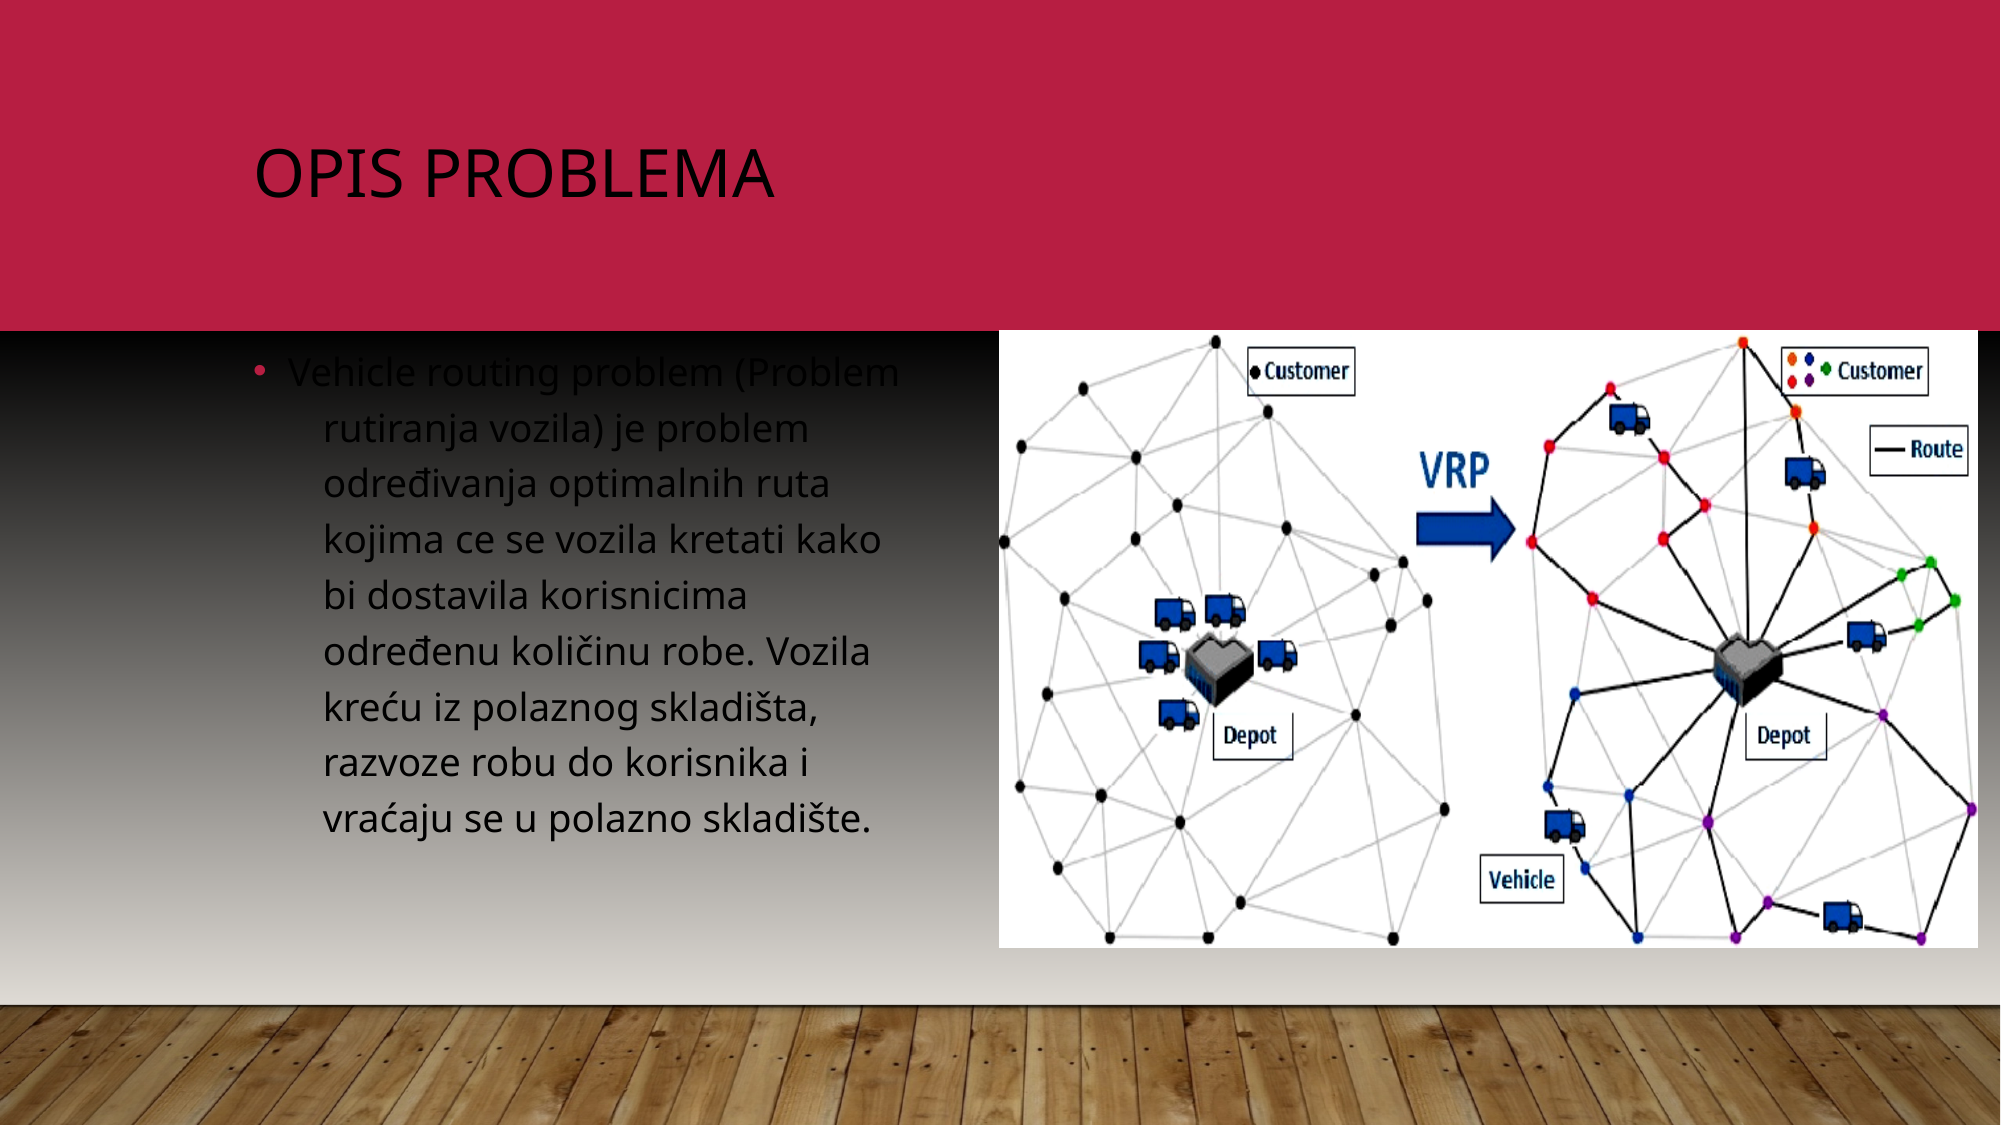

# Opis problema
Vehicle routing problem (Problem rutiranja vozila) je problem određivanja optimalnih ruta kojima ce se vozila kretati kako bi dostavila korisnicima određenu količinu robe. Vozila kreću iz polaznog skladišta, razvoze robu do korisnika i vraćaju se u polazno skladište.